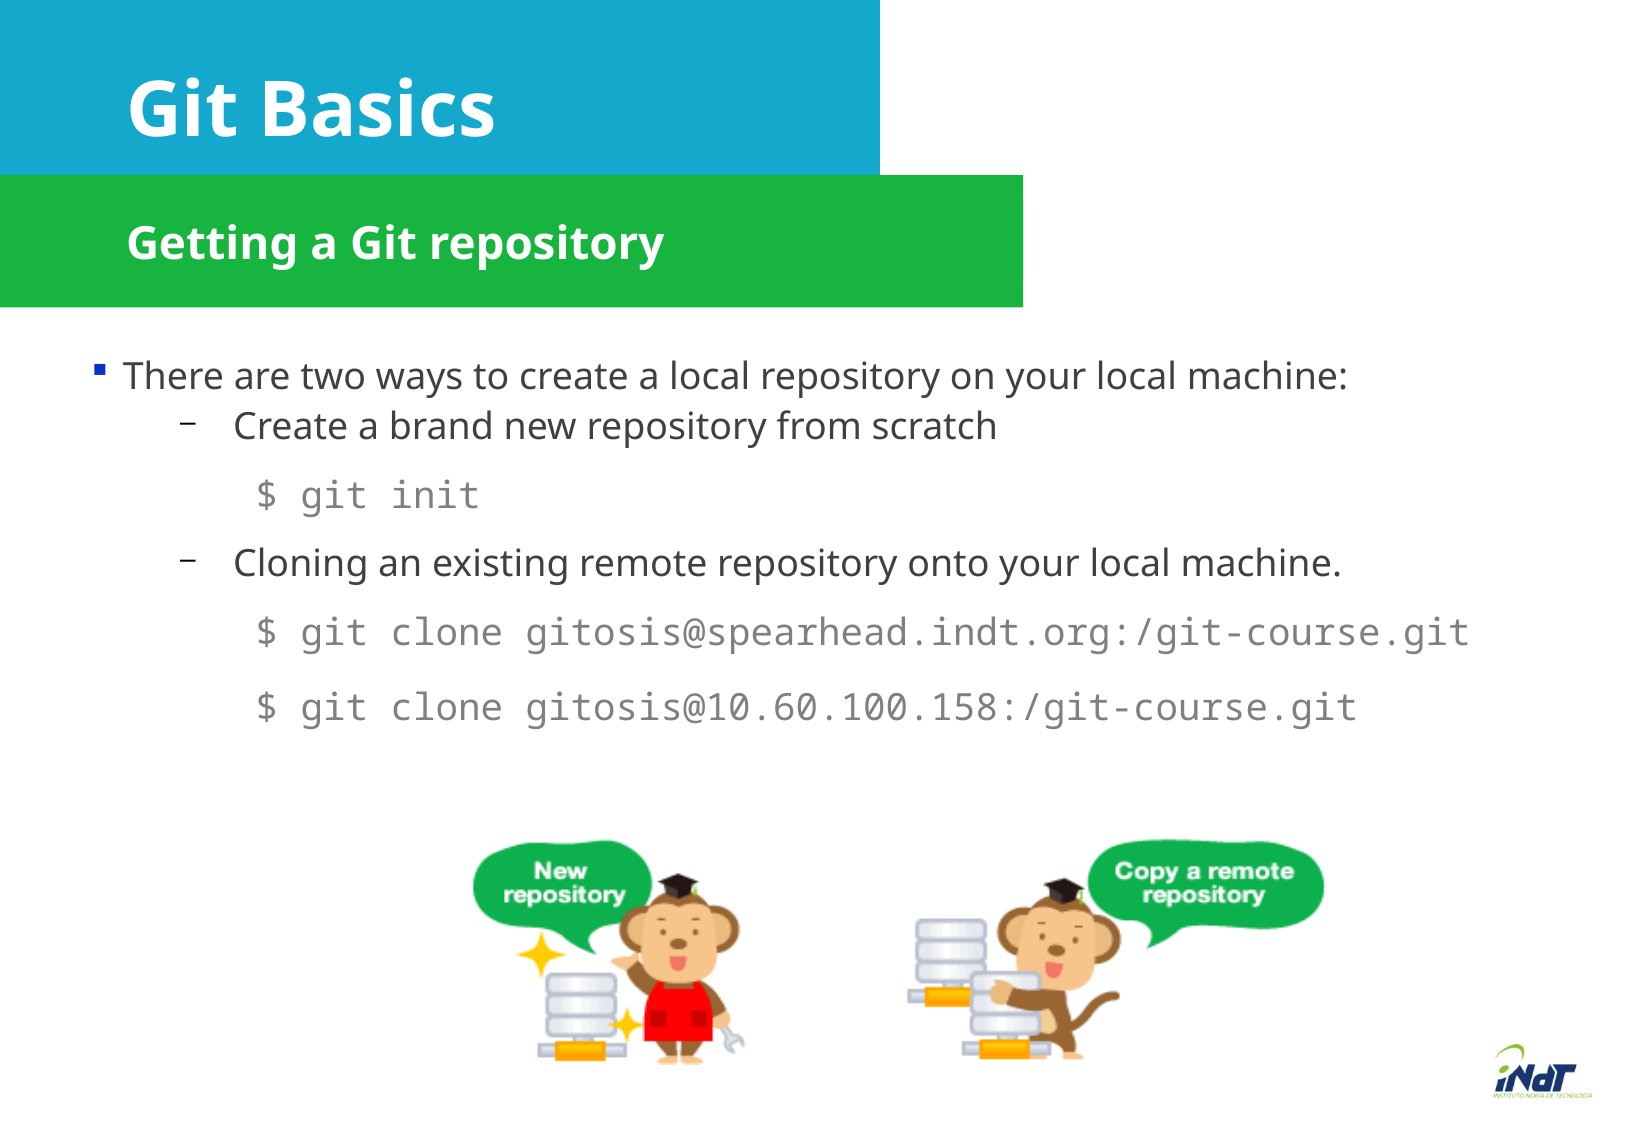

# Git Basics
Getting a Git repository
There are two ways to create a local repository on your local machine:
Create a brand new repository from scratch
 $ git init
Cloning an existing remote repository onto your local machine.
 $ git clone gitosis@spearhead.indt.org:/git-course.git
 $ git clone gitosis@10.60.100.158:/git-course.git